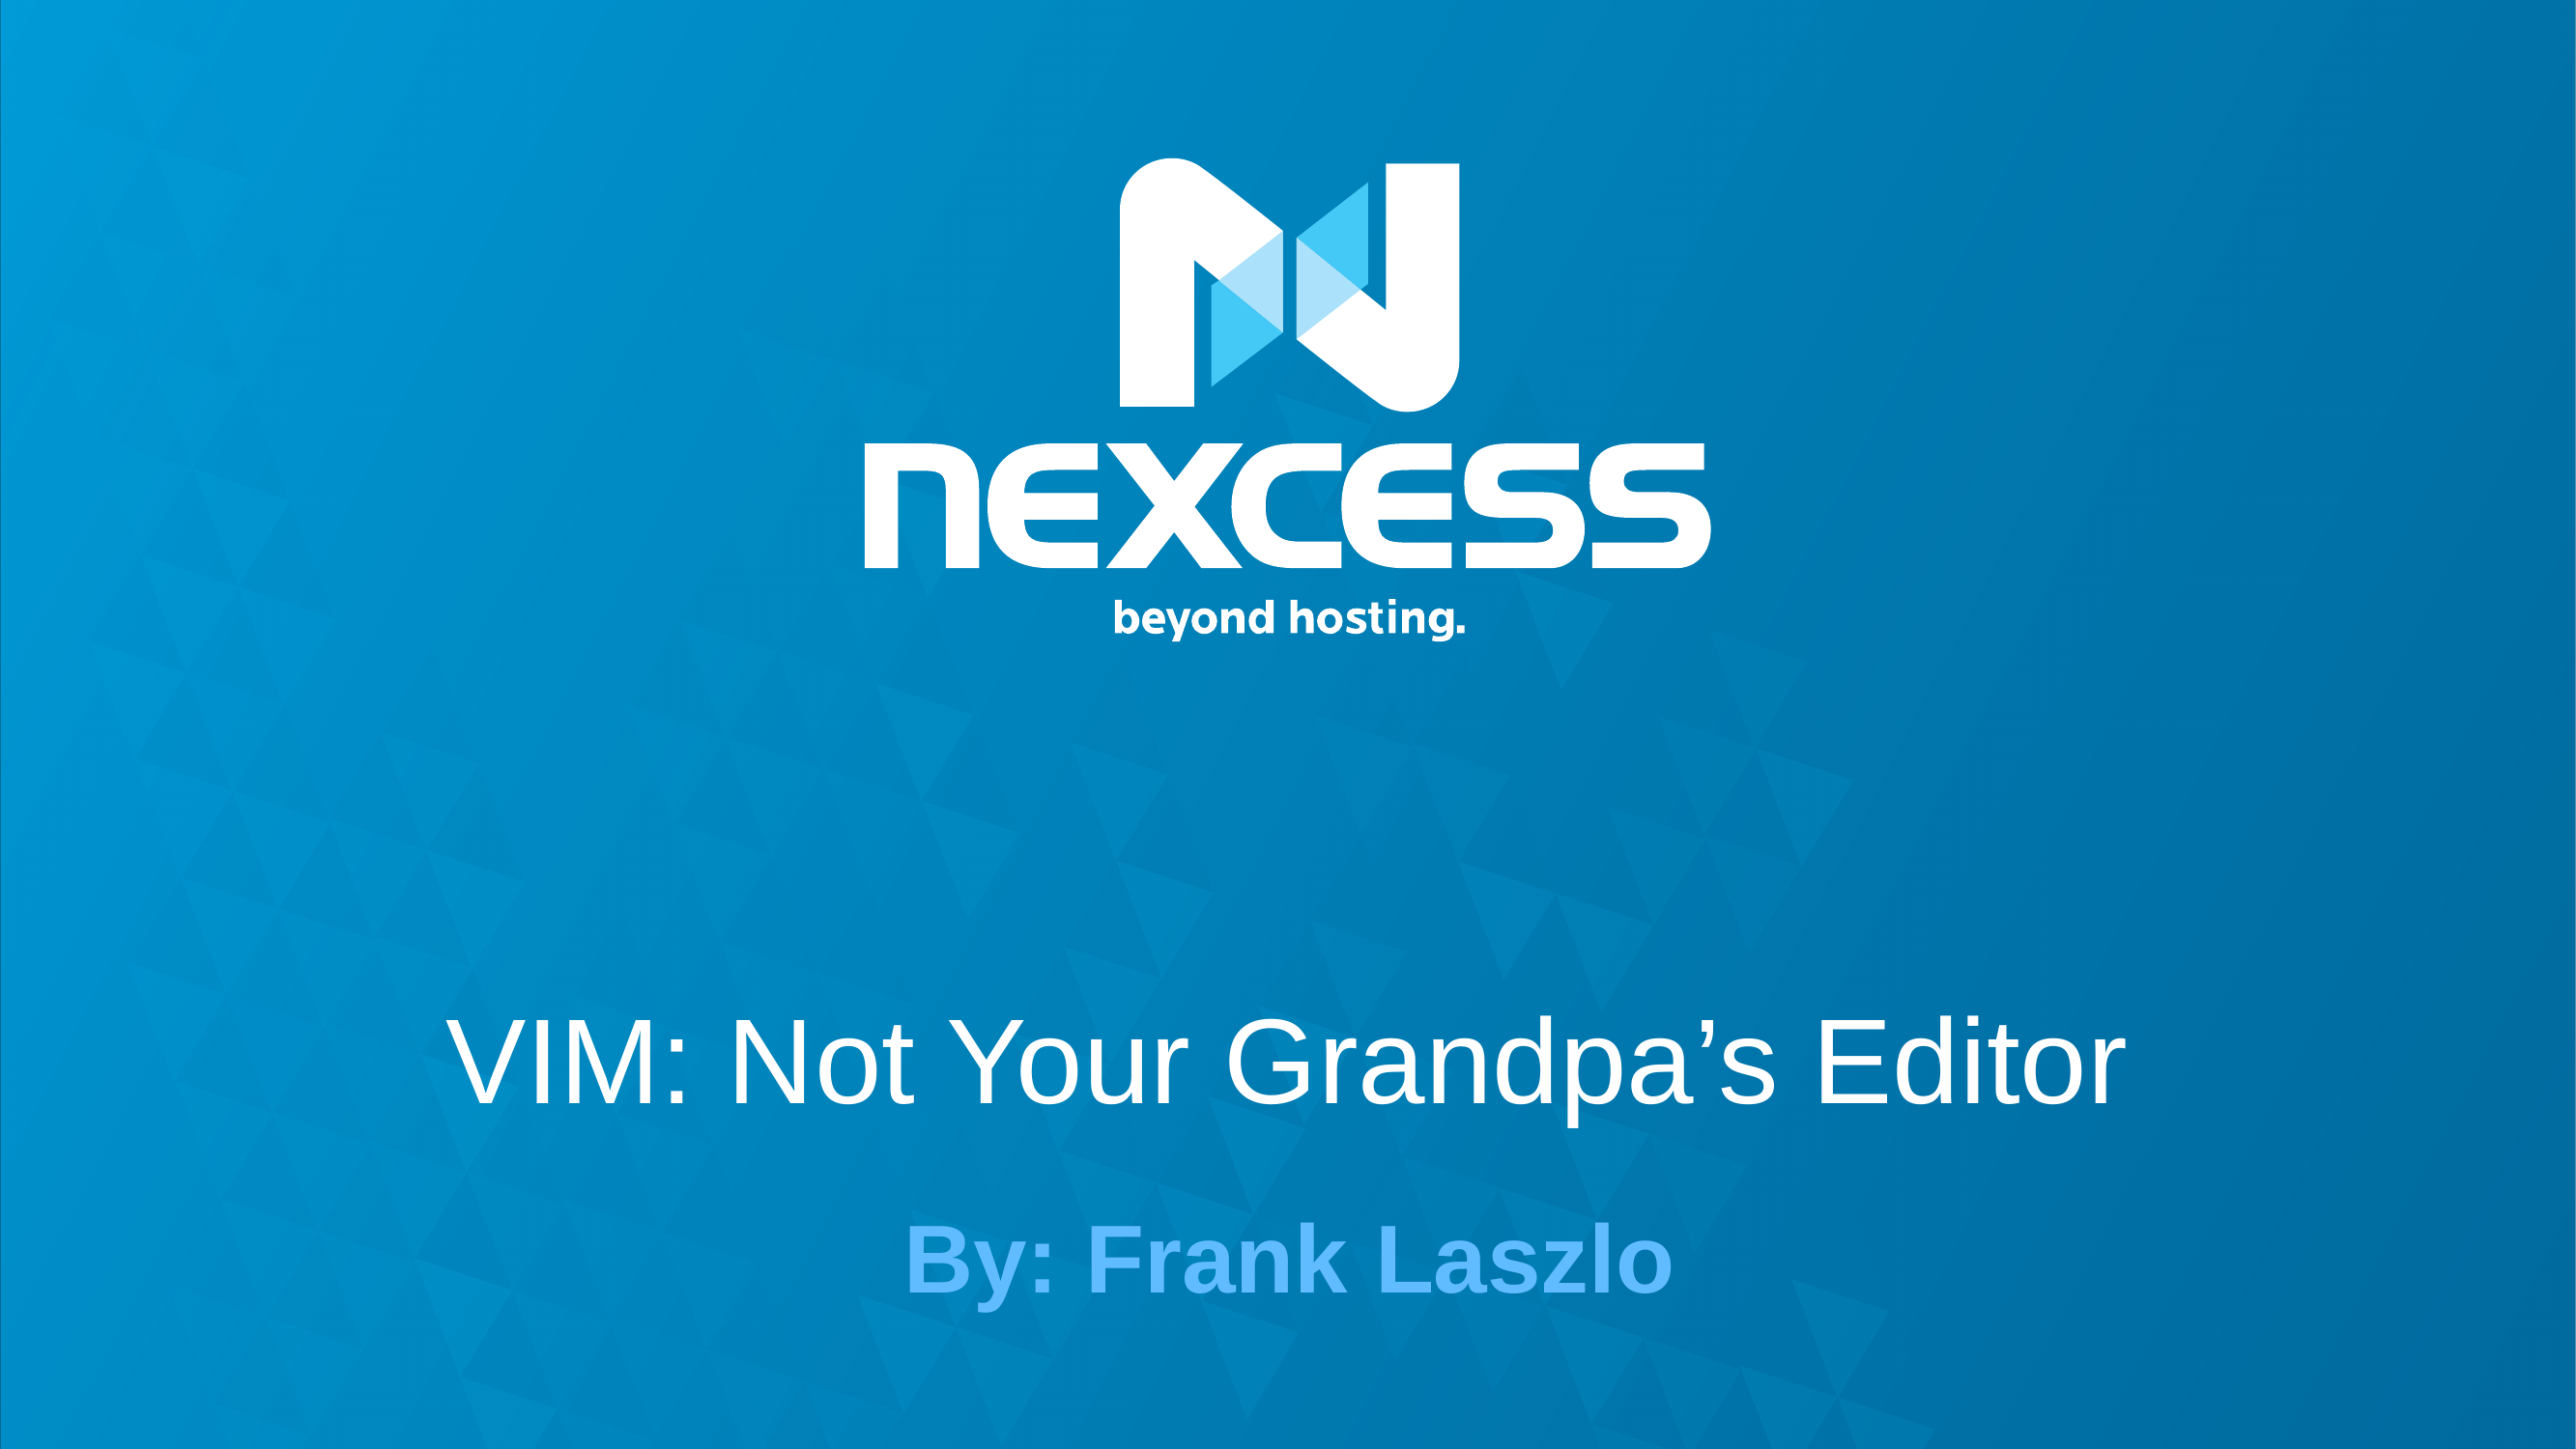

VIM: Not Your Grandpa’s Editor
By: Frank Laszlo